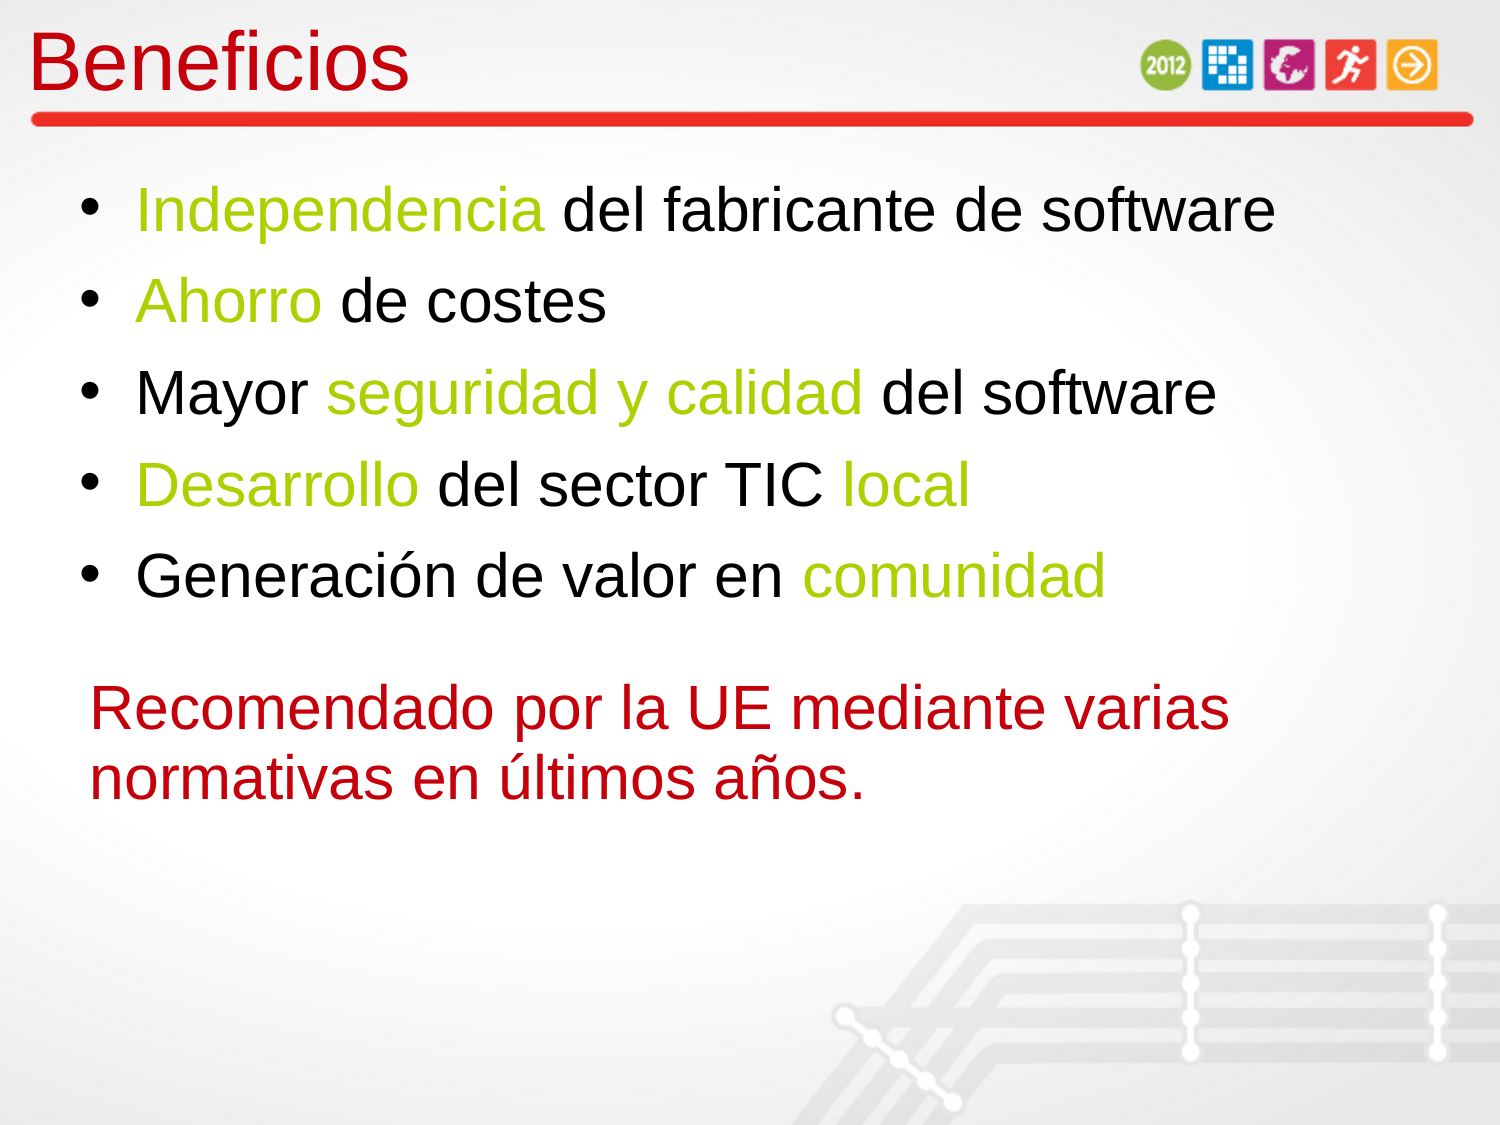

# Beneficios
Independencia del fabricante de software
Ahorro de costes
Mayor seguridad y calidad del software
Desarrollo del sector TIC local
Generación de valor en comunidad
Recomendado por la UE mediante varias normativas en últimos años.